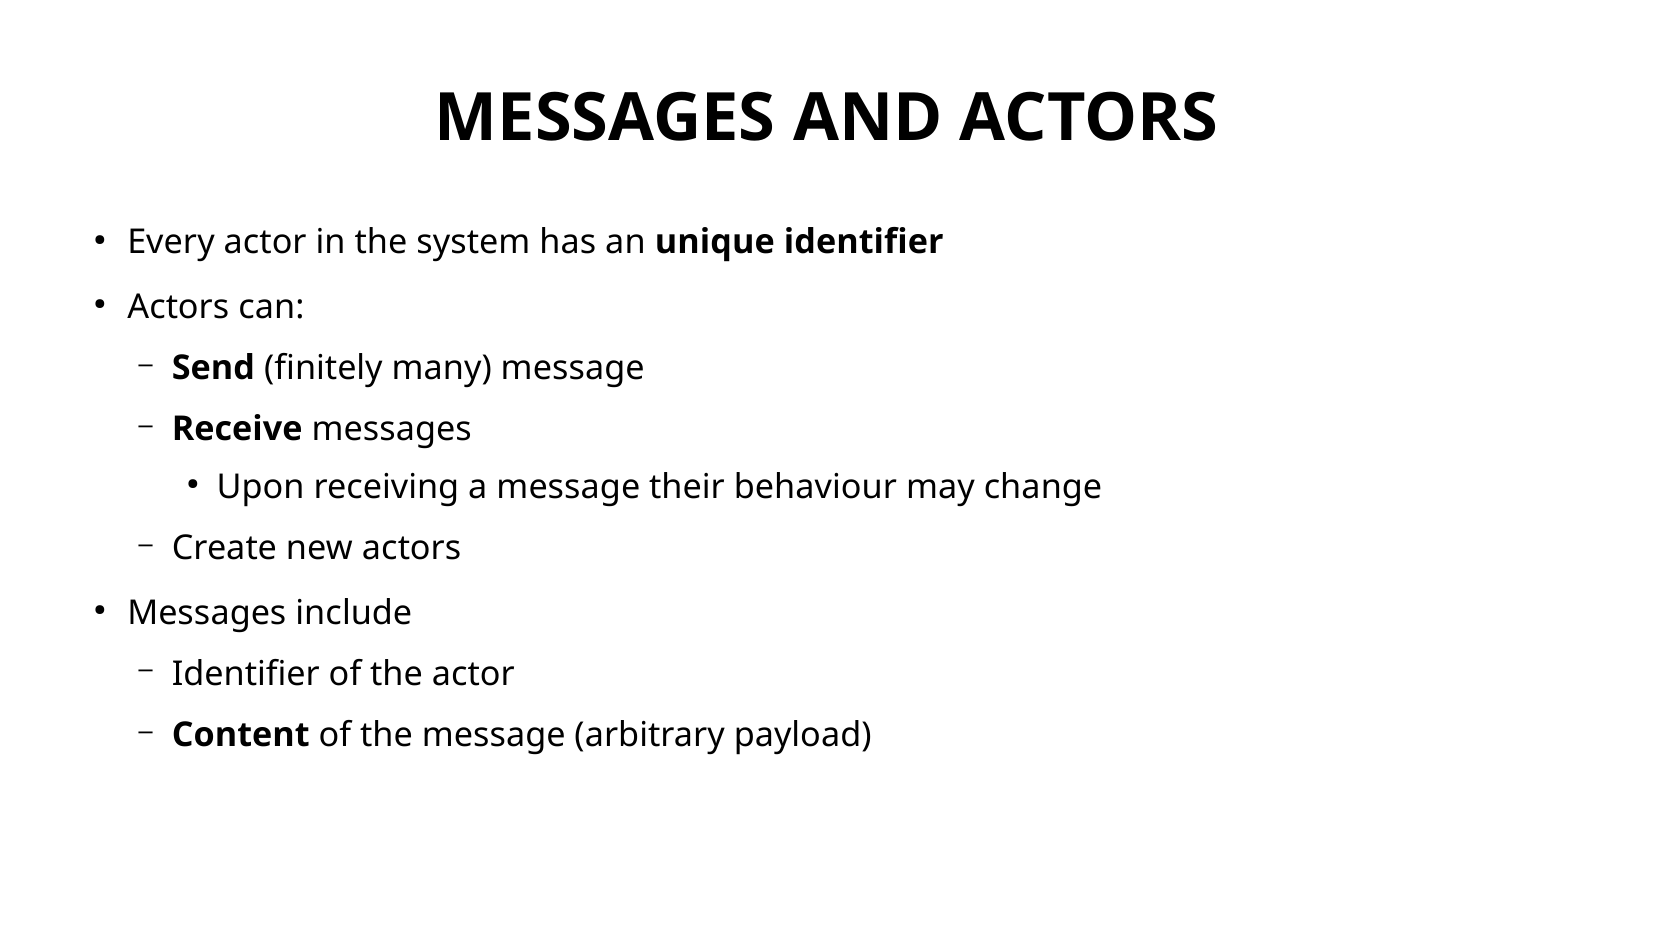

# MESSAGES AND ACTORS
Every actor in the system has an unique identifier
Actors can:
Send (finitely many) message
Receive messages
Upon receiving a message their behaviour may change
Create new actors
Messages include
Identifier of the actor
Content of the message (arbitrary payload)